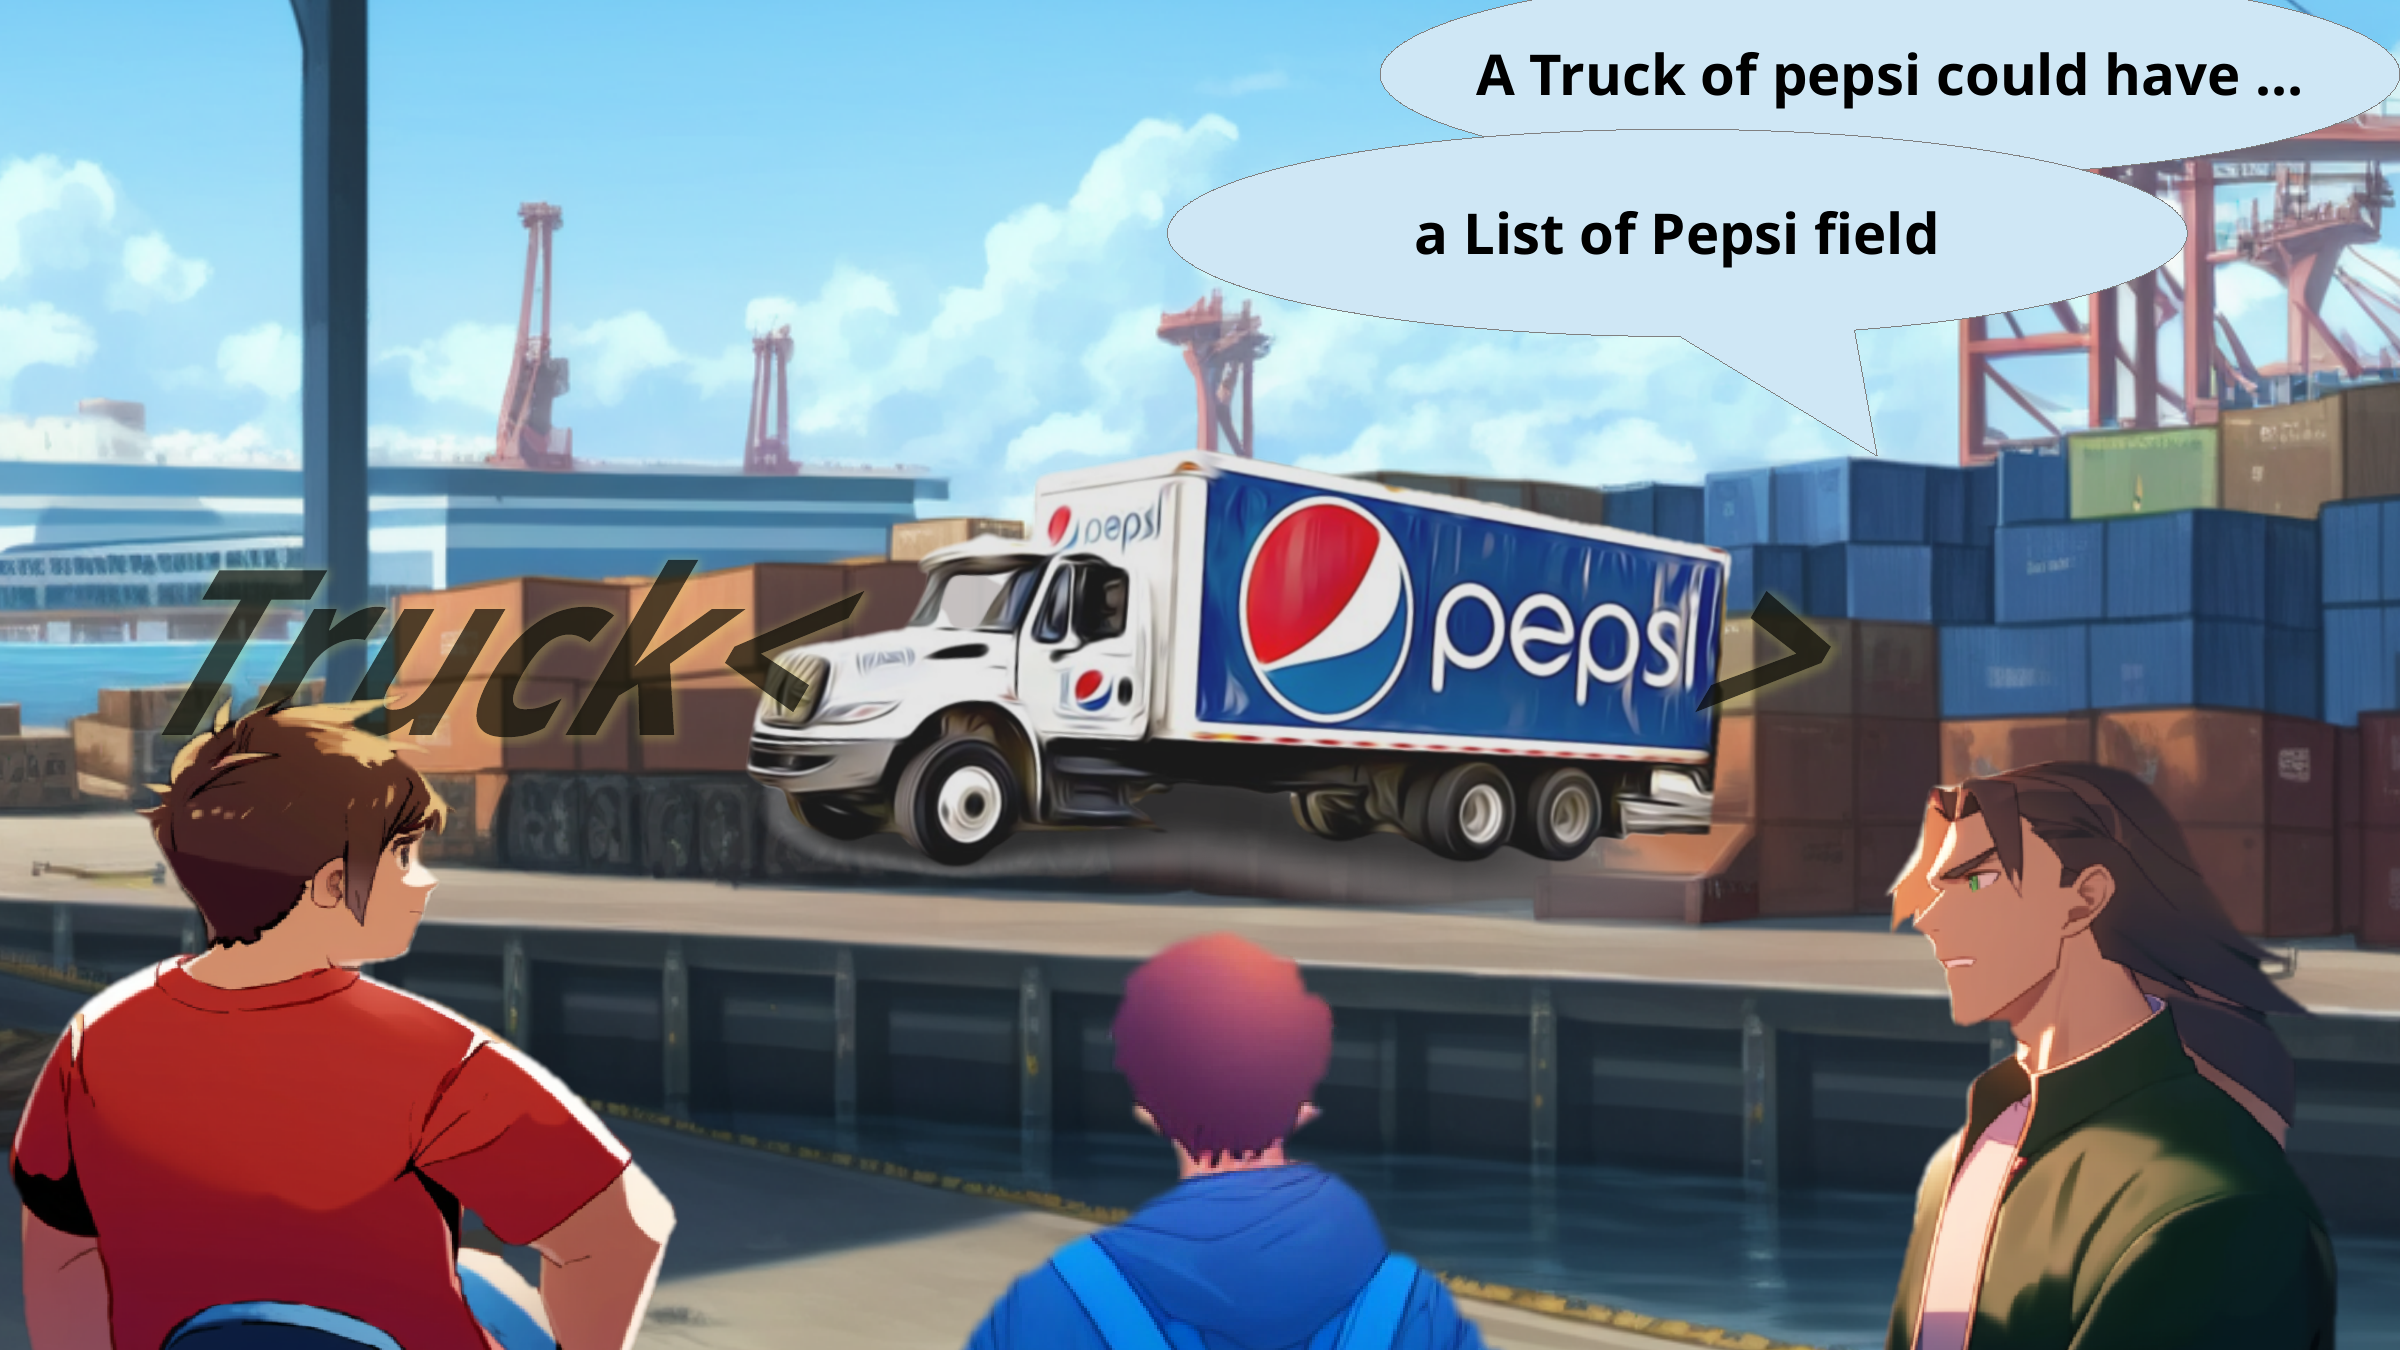

A Truck of pepsi could have …
a List of Pepsi field
Truck< >